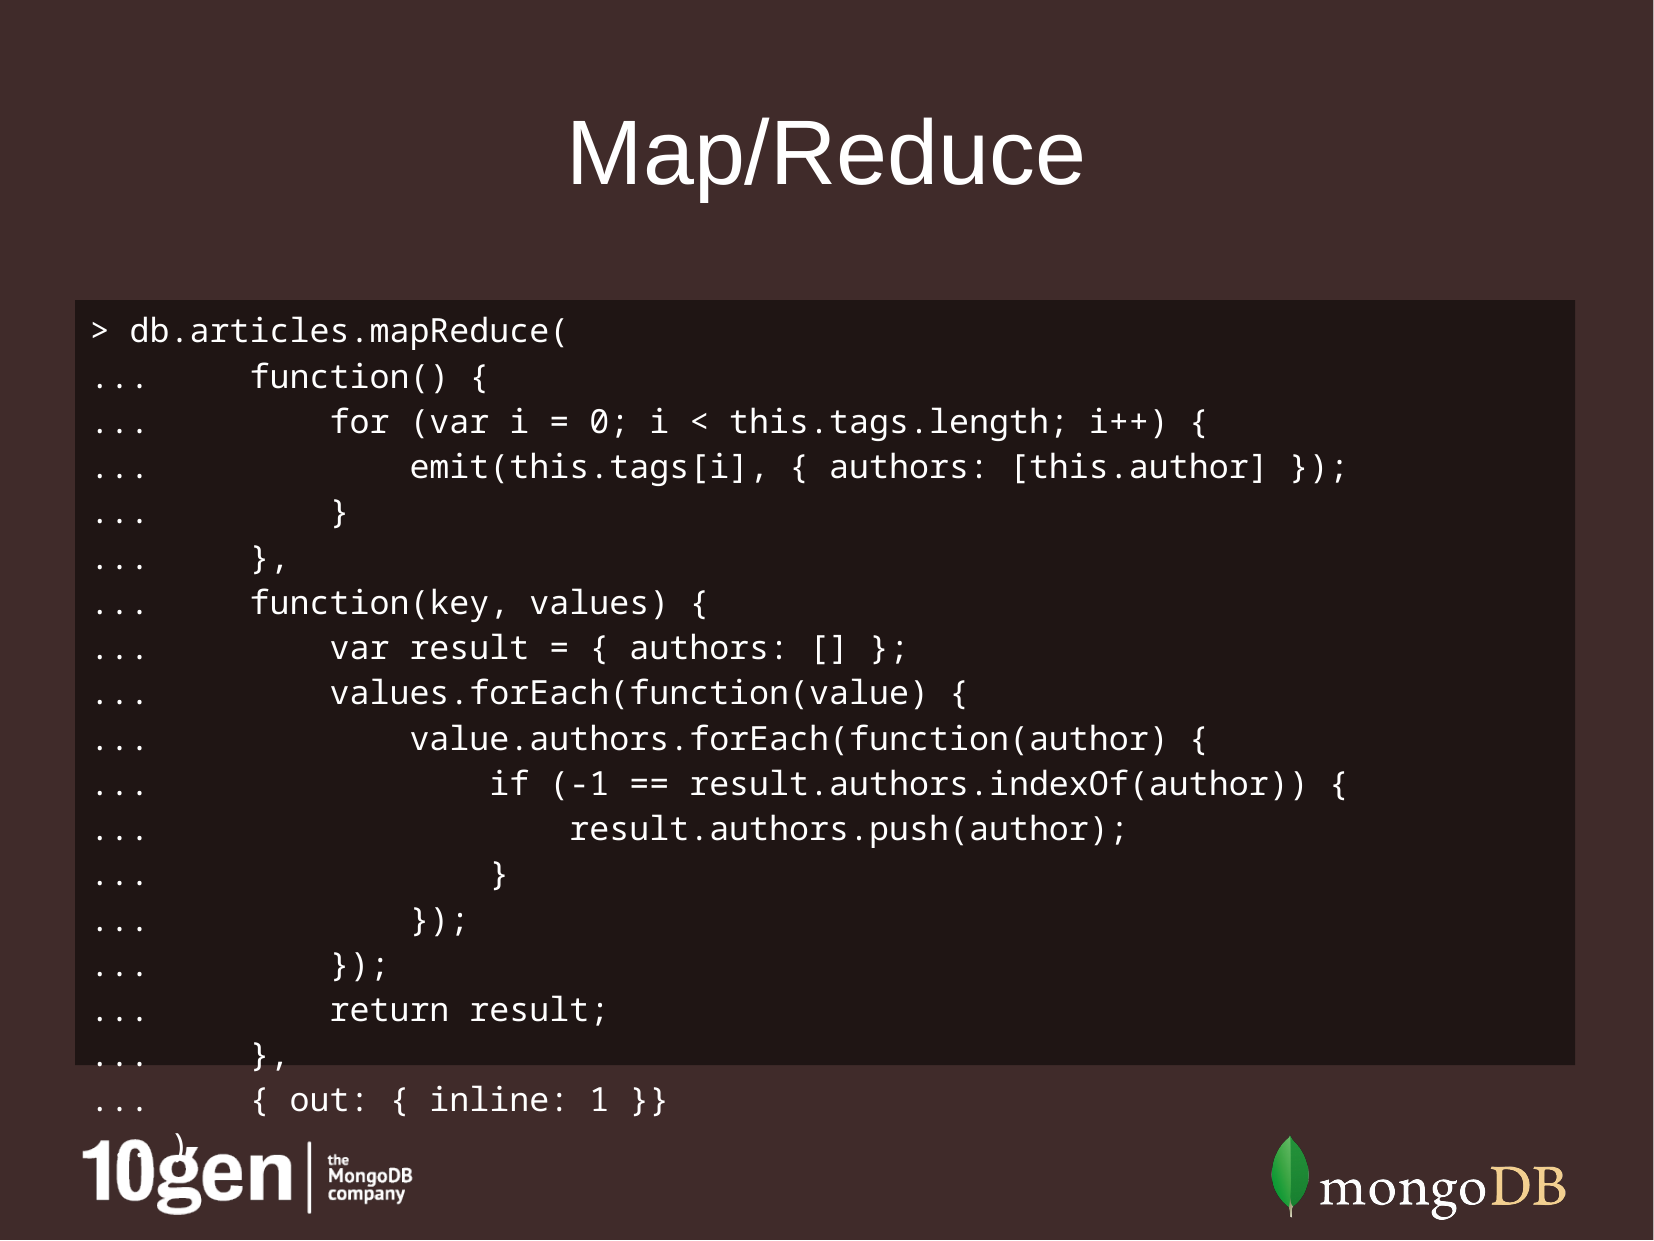

# Map/Reduce
> db.articles.mapReduce(
... function() {
... for (var i = 0; i < this.tags.length; i++) {
... emit(this.tags[i], { authors: [this.author] });
... }
... },
... function(key, values) {
... var result = { authors: [] };
... values.forEach(function(value) {
... value.authors.forEach(function(author) {
... if (-1 == result.authors.indexOf(author)) {
... result.authors.push(author);
... }
... });
... });
... return result;
... },
... { out: { inline: 1 }}
... )